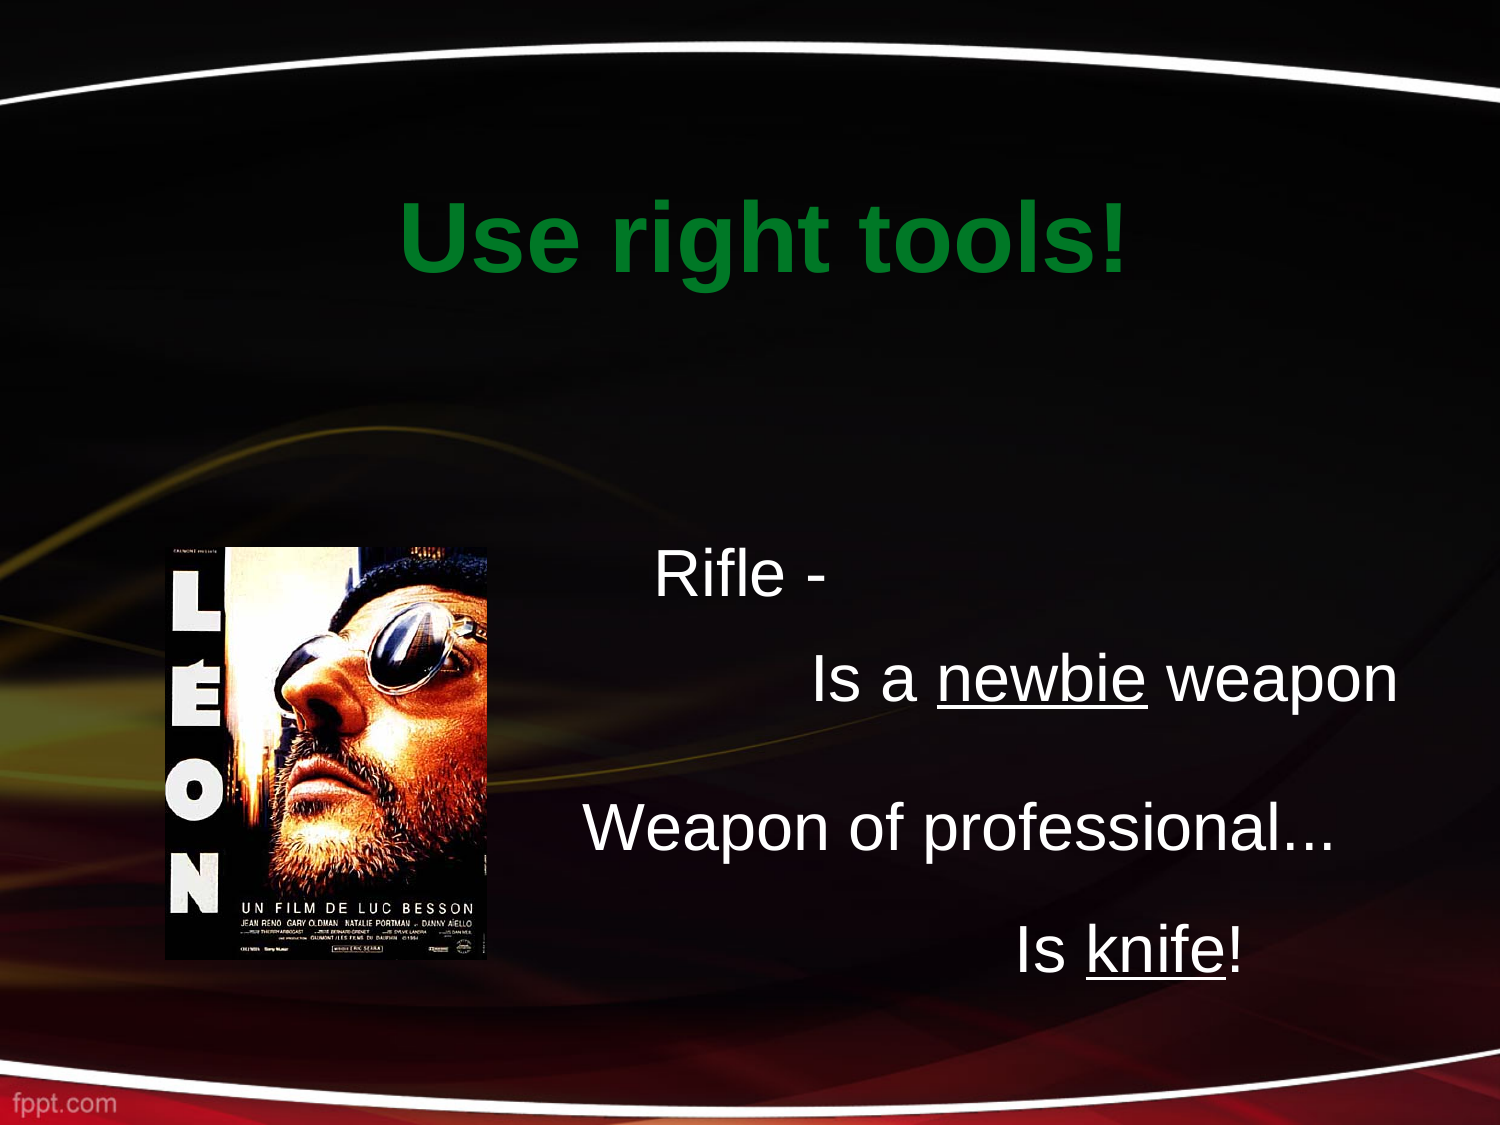

# Use right tools!
Rifle -
Is a newbie weapon
Weapon of professional...
Is knife!